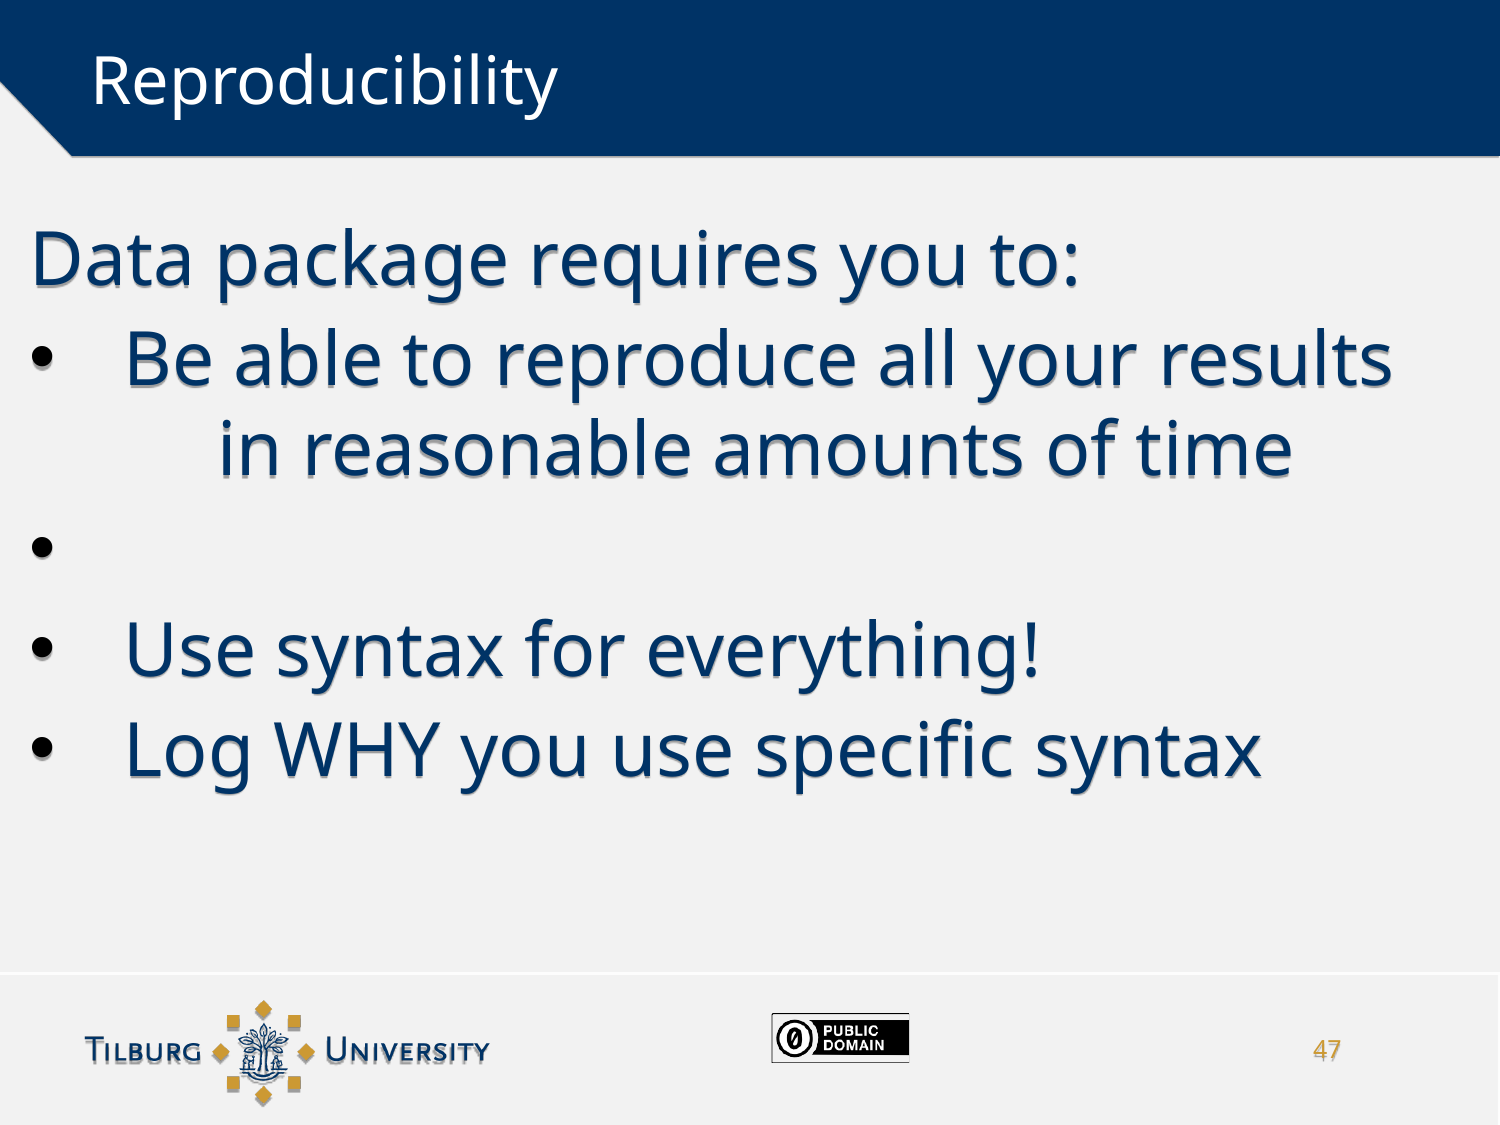

# Reproducibility
Data package requires you to:
Be able to reproduce all your results in reasonable amounts of time
Use syntax for everything!
Log WHY you use specific syntax